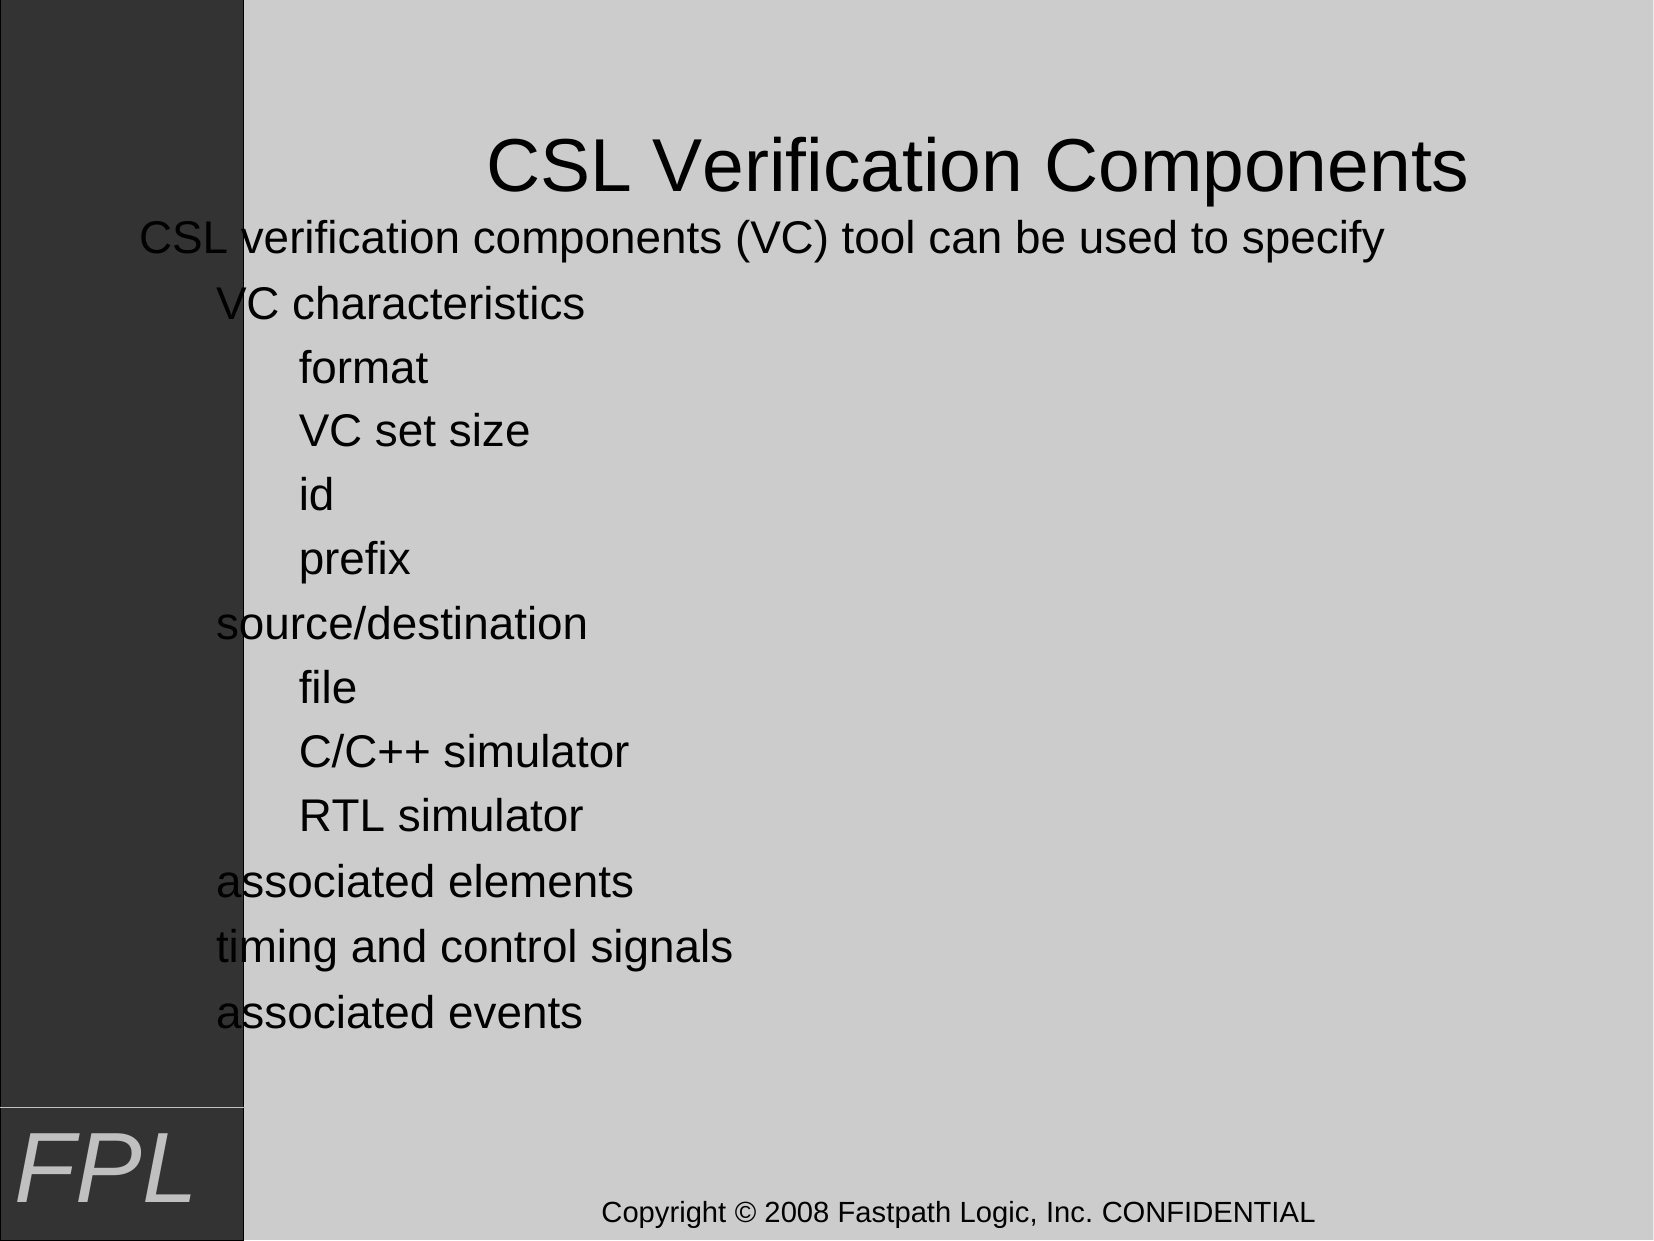

# CSL Verification Components
CSL verification components (VC) tool can be used to specify
VC characteristics
format
VC set size
id
prefix
source/destination
file
C/C++ simulator
RTL simulator
associated elements
timing and control signals
associated events